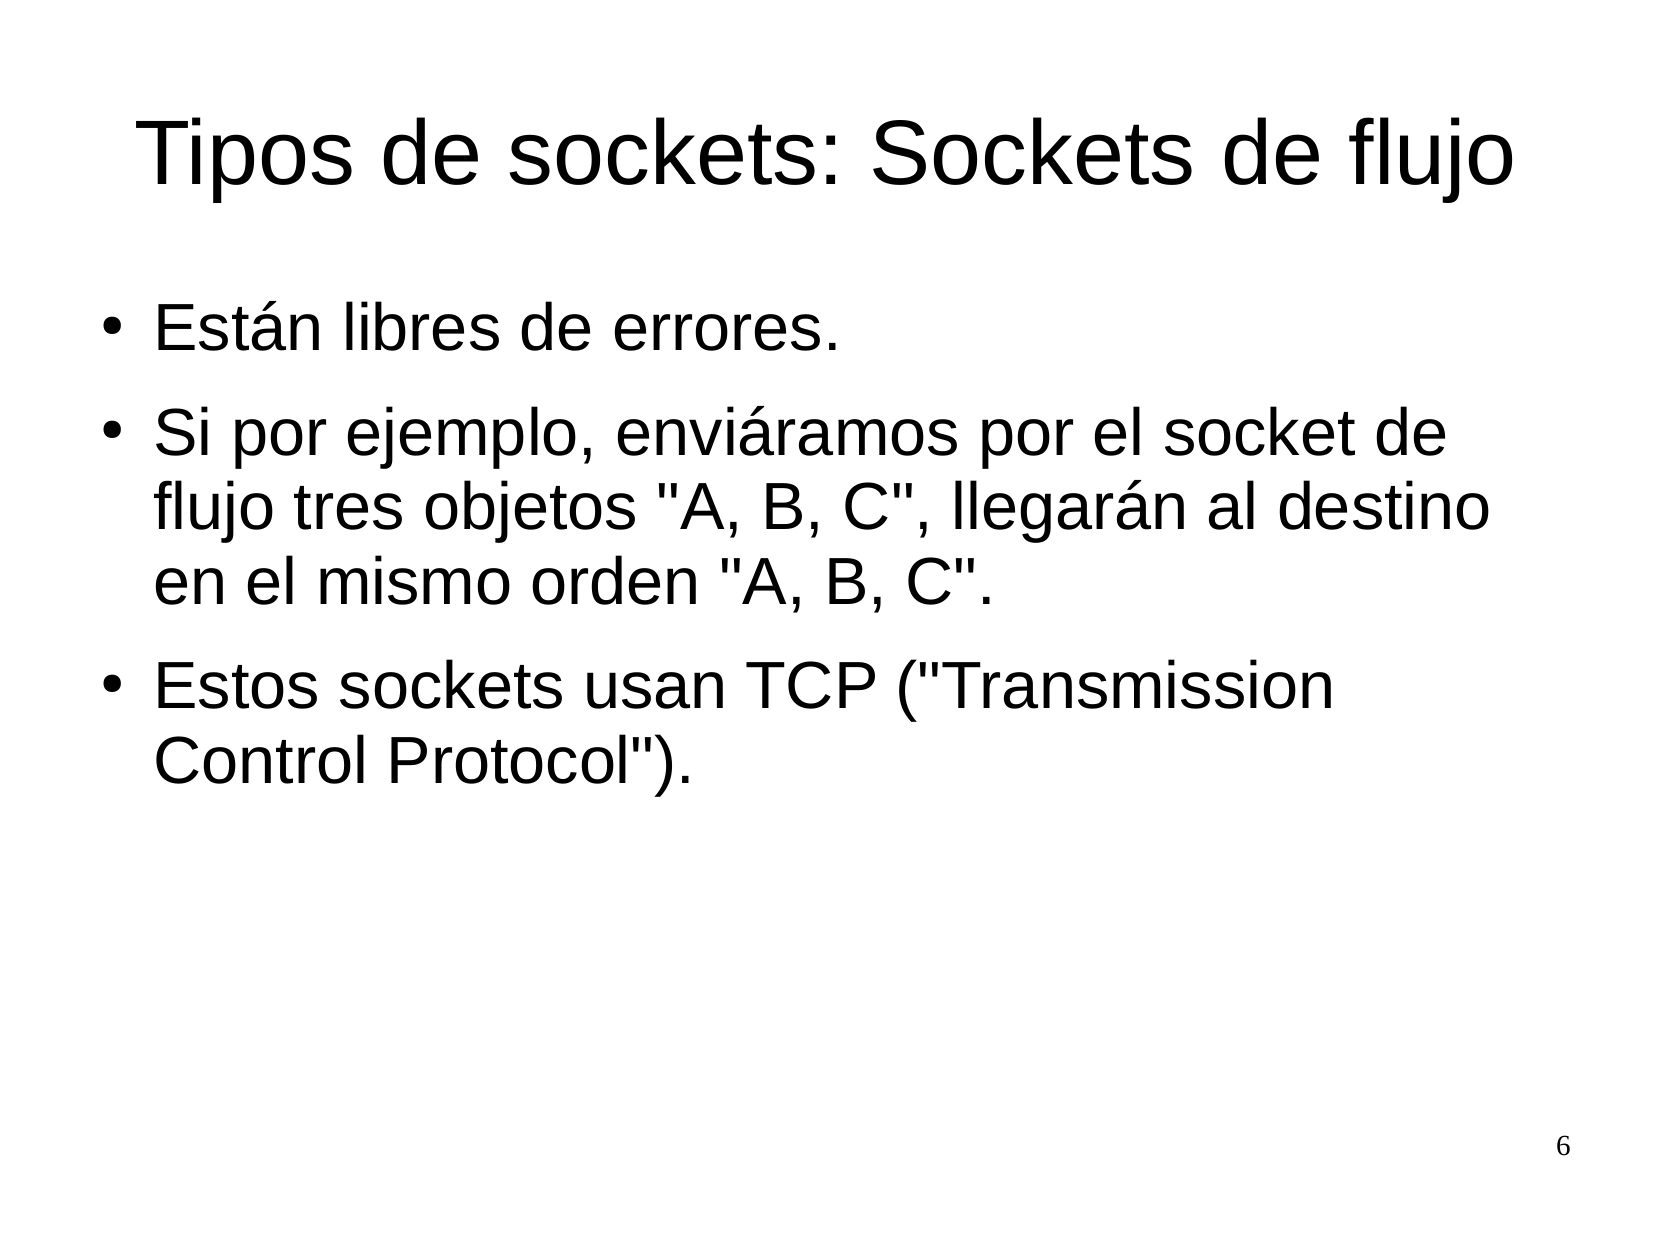

# Tipos de sockets: Sockets de flujo
Están libres de errores.
Si por ejemplo, enviáramos por el socket de flujo tres objetos "A, B, C", llegarán al destino en el mismo orden "A, B, C".
Estos sockets usan TCP ("Transmission Control Protocol").
6